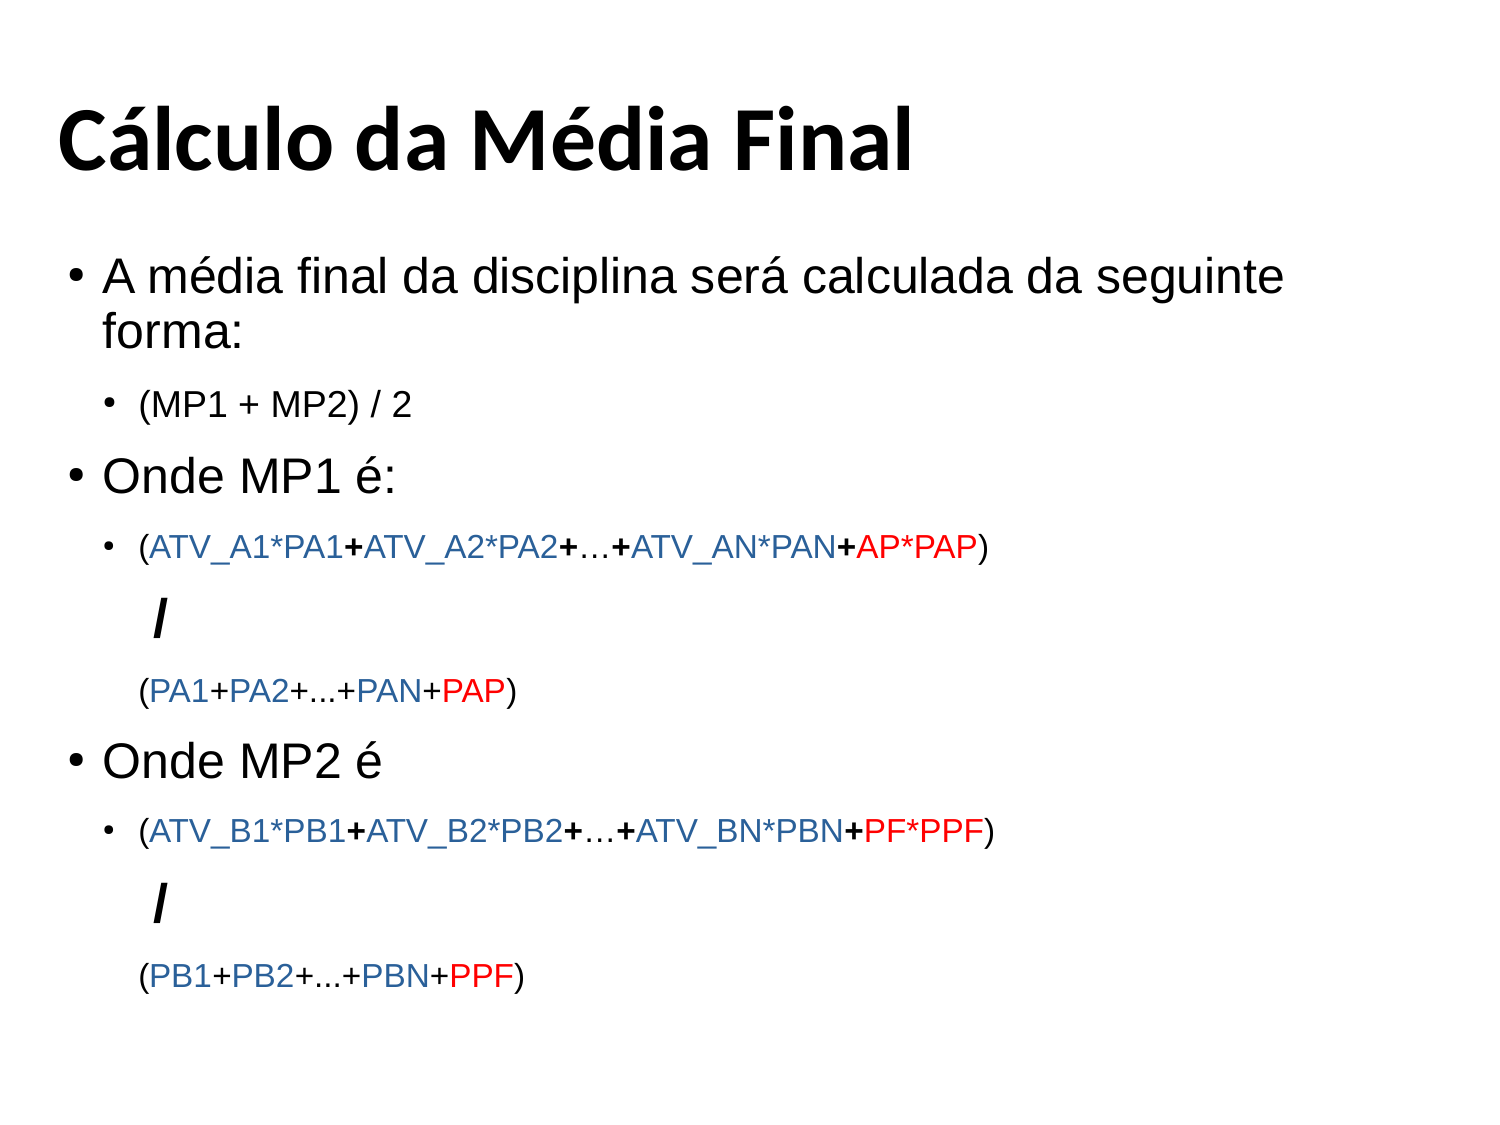

# Cálculo da Média Final
A média final da disciplina será calculada da seguinte forma:
(MP1 + MP2) / 2
Onde MP1 é:
(ATV_A1*PA1+ATV_A2*PA2+…+ATV_AN*PAN+AP*PAP)
 /
(PA1+PA2+...+PAN+PAP)
Onde MP2 é
(ATV_B1*PB1+ATV_B2*PB2+…+ATV_BN*PBN+PF*PPF)
 /
(PB1+PB2+...+PBN+PPF)